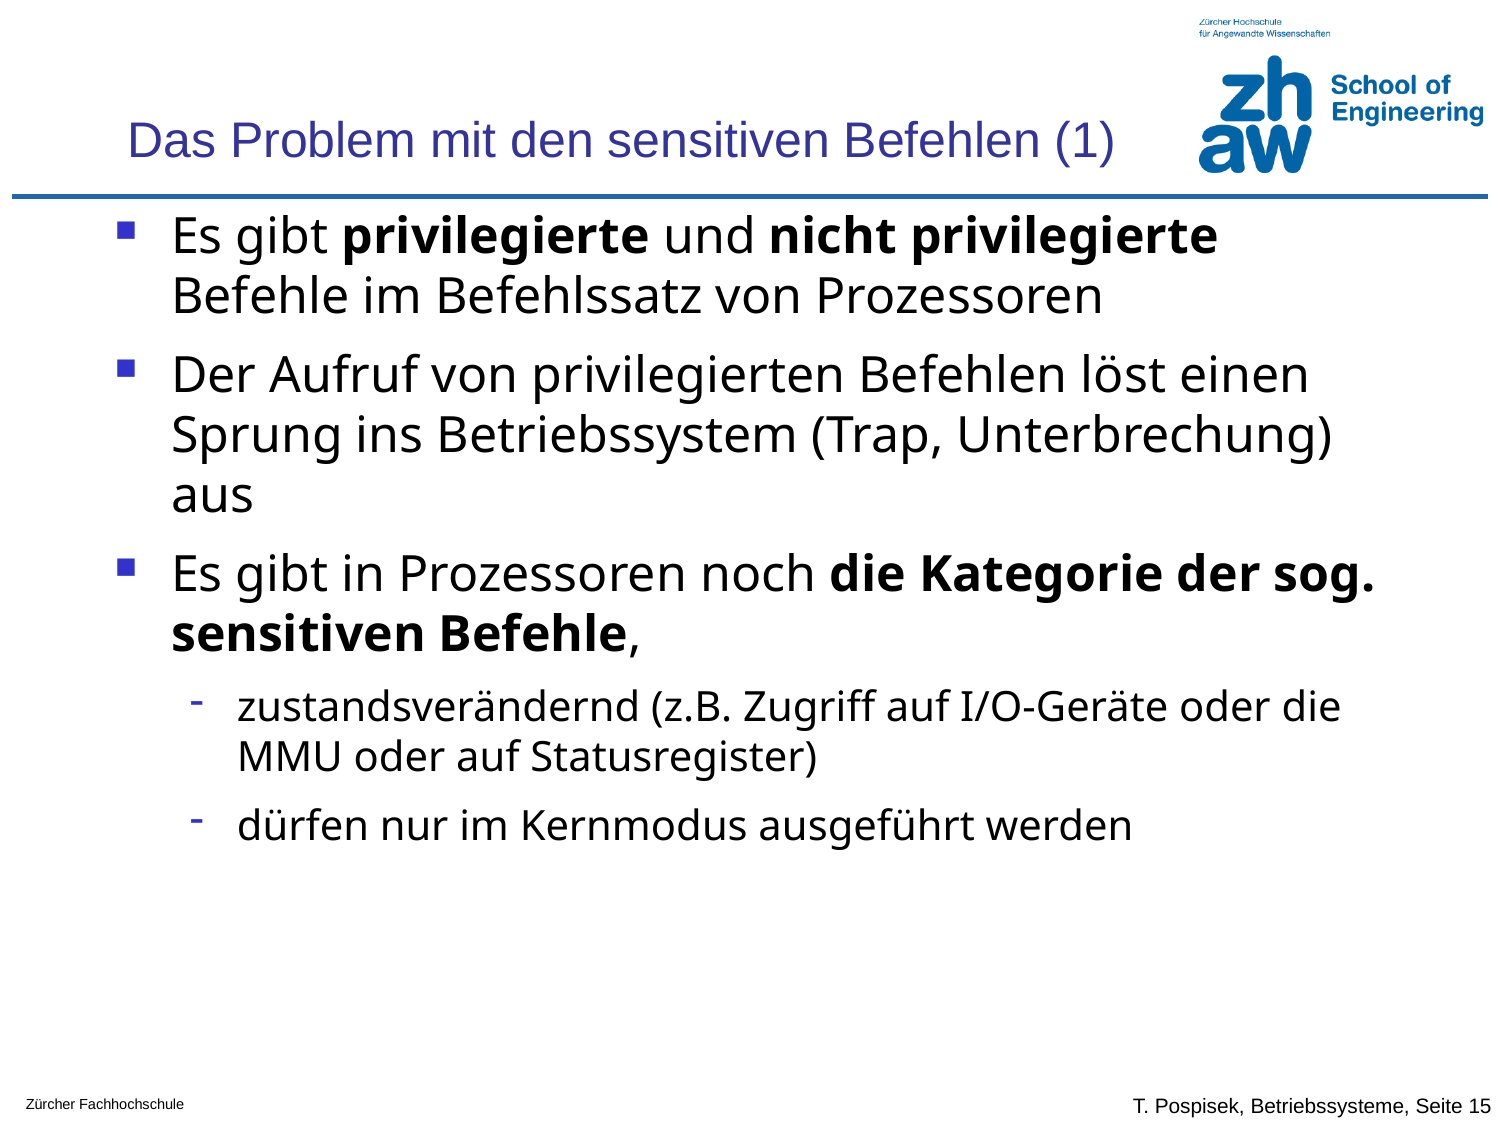

# Das Problem mit den sensitiven Befehlen (1)
Es gibt privilegierte und nicht privilegierte Befehle im Befehlssatz von Prozessoren
Der Aufruf von privilegierten Befehlen löst einen Sprung ins Betriebssystem (Trap, Unterbrechung) aus
Es gibt in Prozessoren noch die Kategorie der sog. sensitiven Befehle,
zustandsverändernd (z.B. Zugriff auf I/O-Geräte oder die MMU oder auf Statusregister)
dürfen nur im Kernmodus ausgeführt werden